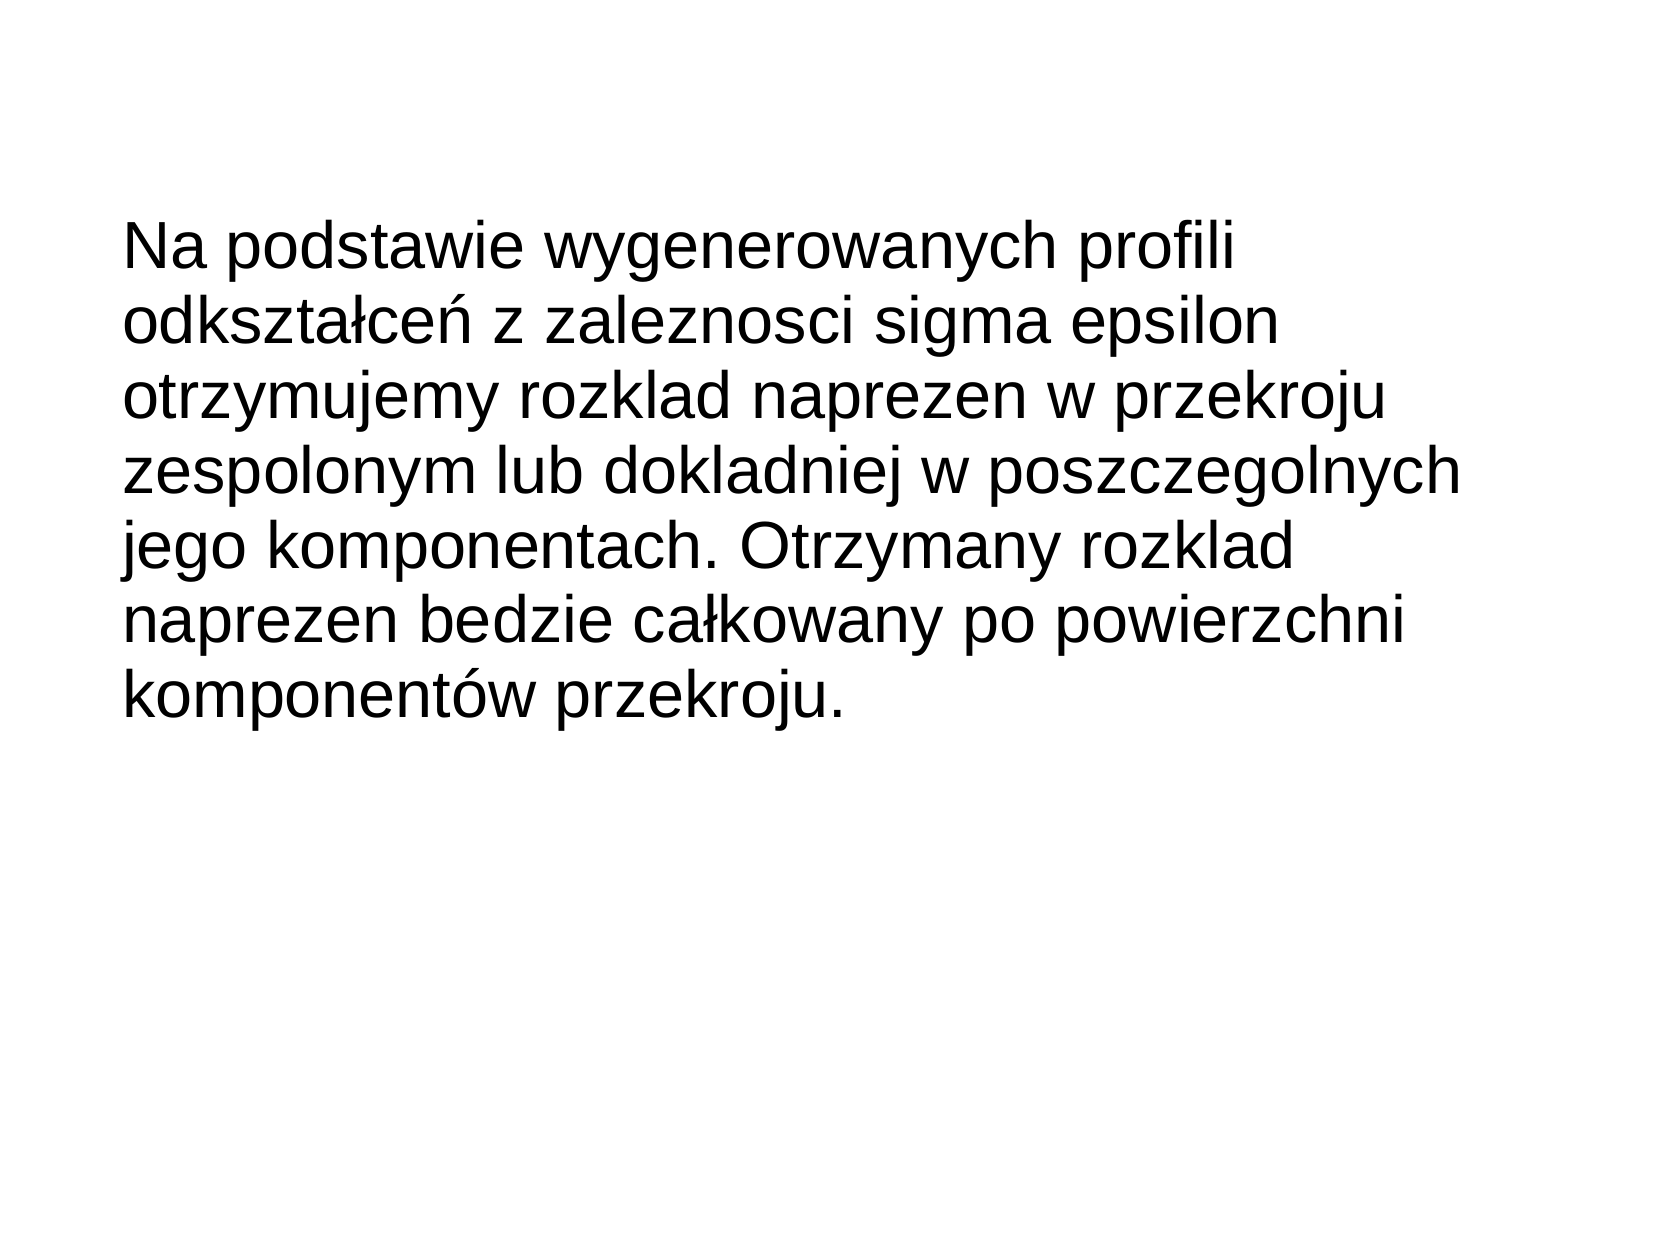

# Na podstawie wygenerowanych profili odkształceń z zaleznosci sigma epsilon otrzymujemy rozklad naprezen w przekroju zespolonym lub dokladniej w poszczegolnych jego komponentach. Otrzymany rozklad naprezen bedzie całkowany po powierzchni komponentów przekroju.